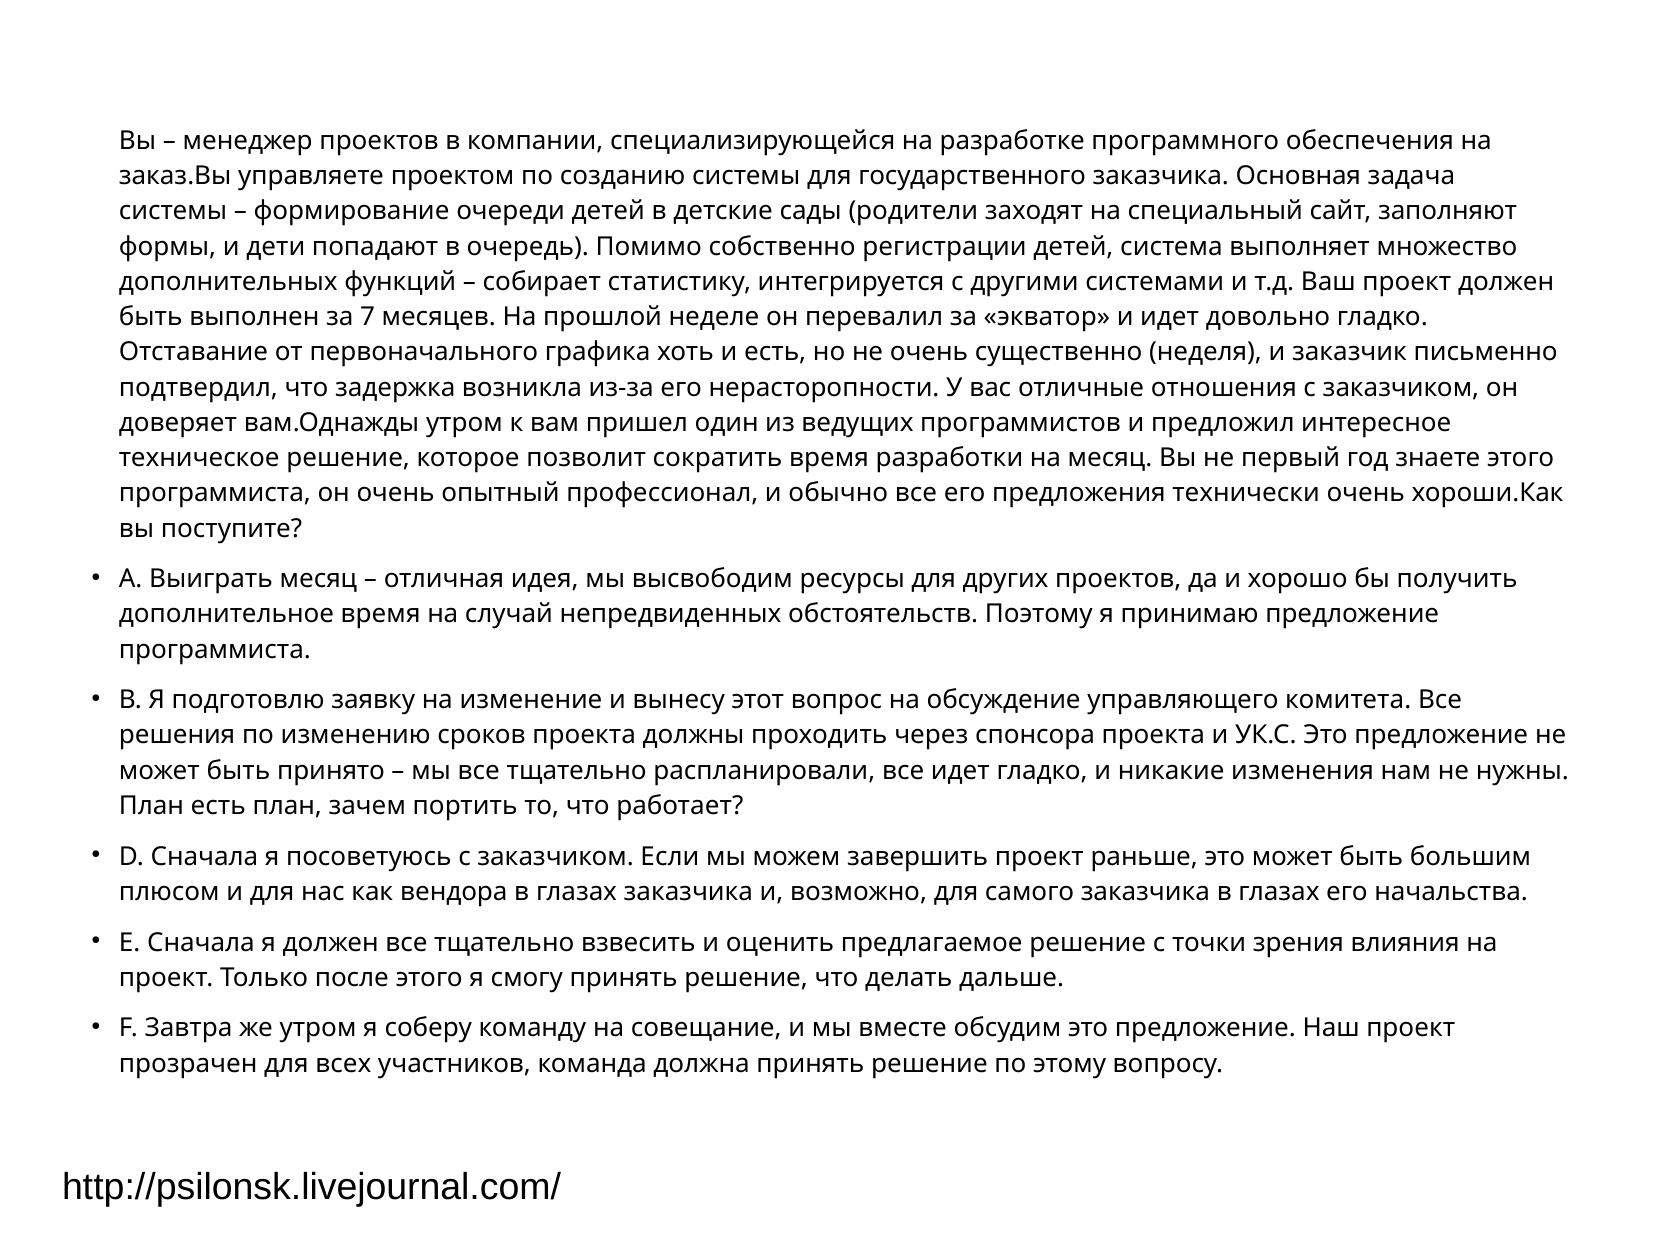

# Вы – менеджер проектов в компании, специализирующейся на разработке программного обеспечения на заказ.Вы управляете проектом по созданию системы для государственного заказчика. Основная задача системы – формирование очереди детей в детские сады (родители заходят на специальный сайт, заполняют формы, и дети попадают в очередь). Помимо собственно регистрации детей, система выполняет множество дополнительных функций – собирает статистику, интегрируется с другими системами и т.д. Ваш проект должен быть выполнен за 7 месяцев. На прошлой неделе он перевалил за «экватор» и идет довольно гладко. Отставание от первоначального графика хоть и есть, но не очень существенно (неделя), и заказчик письменно подтвердил, что задержка возникла из-за его нерасторопности. У вас отличные отношения с заказчиком, он доверяет вам.Однажды утром к вам пришел один из ведущих программистов и предложил интересное техническое решение, которое позволит сократить время разработки на месяц. Вы не первый год знаете этого программиста, он очень опытный профессионал, и обычно все его предложения технически очень хороши.Как вы поступите?
А. Выиграть месяц – отличная идея, мы высвободим ресурсы для других проектов, да и хорошо бы получить дополнительное время на случай непредвиденных обстоятельств. Поэтому я принимаю предложение программиста.
В. Я подготовлю заявку на изменение и вынесу этот вопрос на обсуждение управляющего комитета. Все решения по изменению сроков проекта должны проходить через спонсора проекта и УК.С. Это предложение не может быть принято – мы все тщательно распланировали, все идет гладко, и никакие изменения нам не нужны. План есть план, зачем портить то, что работает?
D. Сначала я посоветуюсь с заказчиком. Если мы можем завершить проект раньше, это может быть большим плюсом и для нас как вендора в глазах заказчика и, возможно, для самого заказчика в глазах его начальства.
E. Сначала я должен все тщательно взвесить и оценить предлагаемое решение с точки зрения влияния на проект. Только после этого я смогу принять решение, что делать дальше.
F. Завтра же утром я соберу команду на совещание, и мы вместе обсудим это предложение. Наш проект прозрачен для всех участников, команда должна принять решение по этому вопросу.
http://psilonsk.livejournal.com/